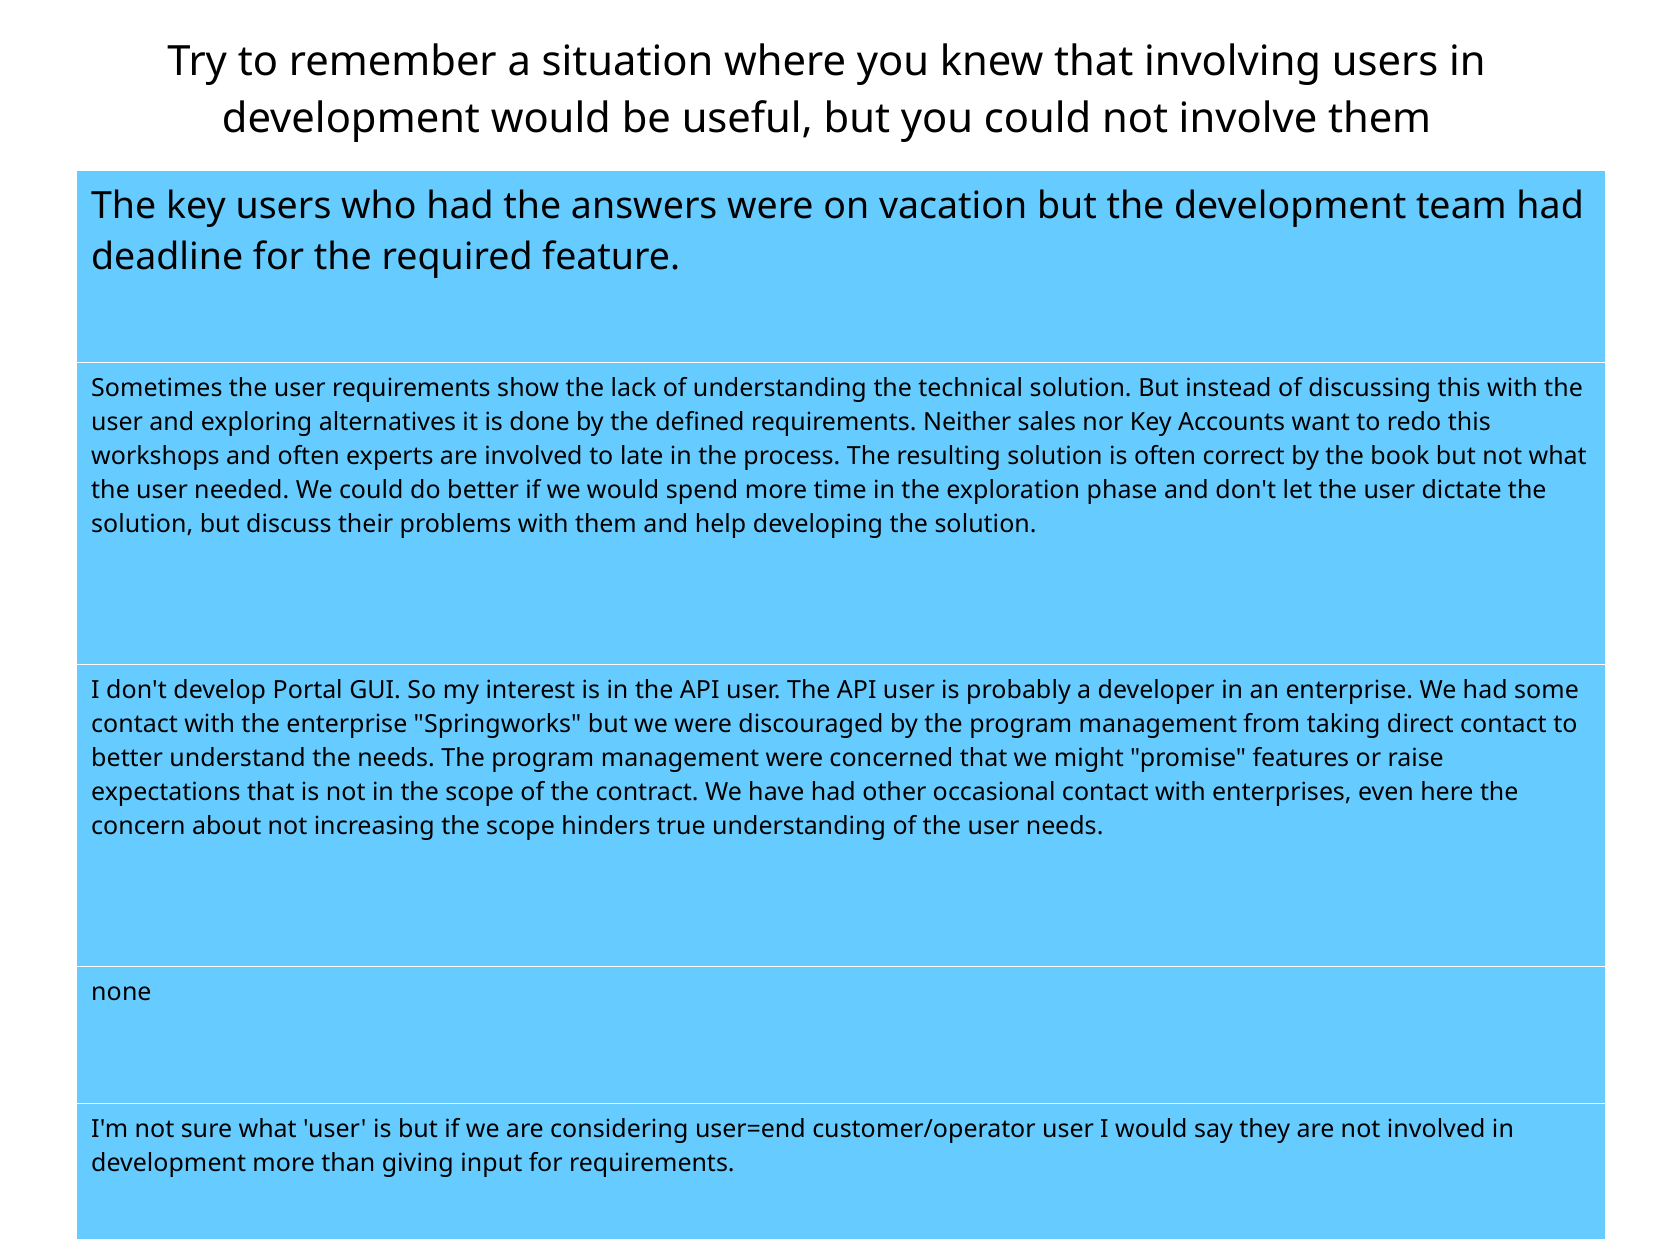

# Try to remember a situation where you knew that involving users in development would be useful, but you could not involve them
| The key users who had the answers were on vacation but the development team had deadline for the required feature. |
| --- |
| Sometimes the user requirements show the lack of understanding the technical solution. But instead of discussing this with the user and exploring alternatives it is done by the defined requirements. Neither sales nor Key Accounts want to redo this workshops and often experts are involved to late in the process. The resulting solution is often correct by the book but not what the user needed. We could do better if we would spend more time in the exploration phase and don't let the user dictate the solution, but discuss their problems with them and help developing the solution. |
| I don't develop Portal GUI. So my interest is in the API user. The API user is probably a developer in an enterprise. We had some contact with the enterprise "Springworks" but we were discouraged by the program management from taking direct contact to better understand the needs. The program management were concerned that we might "promise" features or raise expectations that is not in the scope of the contract. We have had other occasional contact with enterprises, even here the concern about not increasing the scope hinders true understanding of the user needs. |
| none |
| I'm not sure what 'user' is but if we are considering user=end customer/operator user I would say they are not involved in development more than giving input for requirements. |